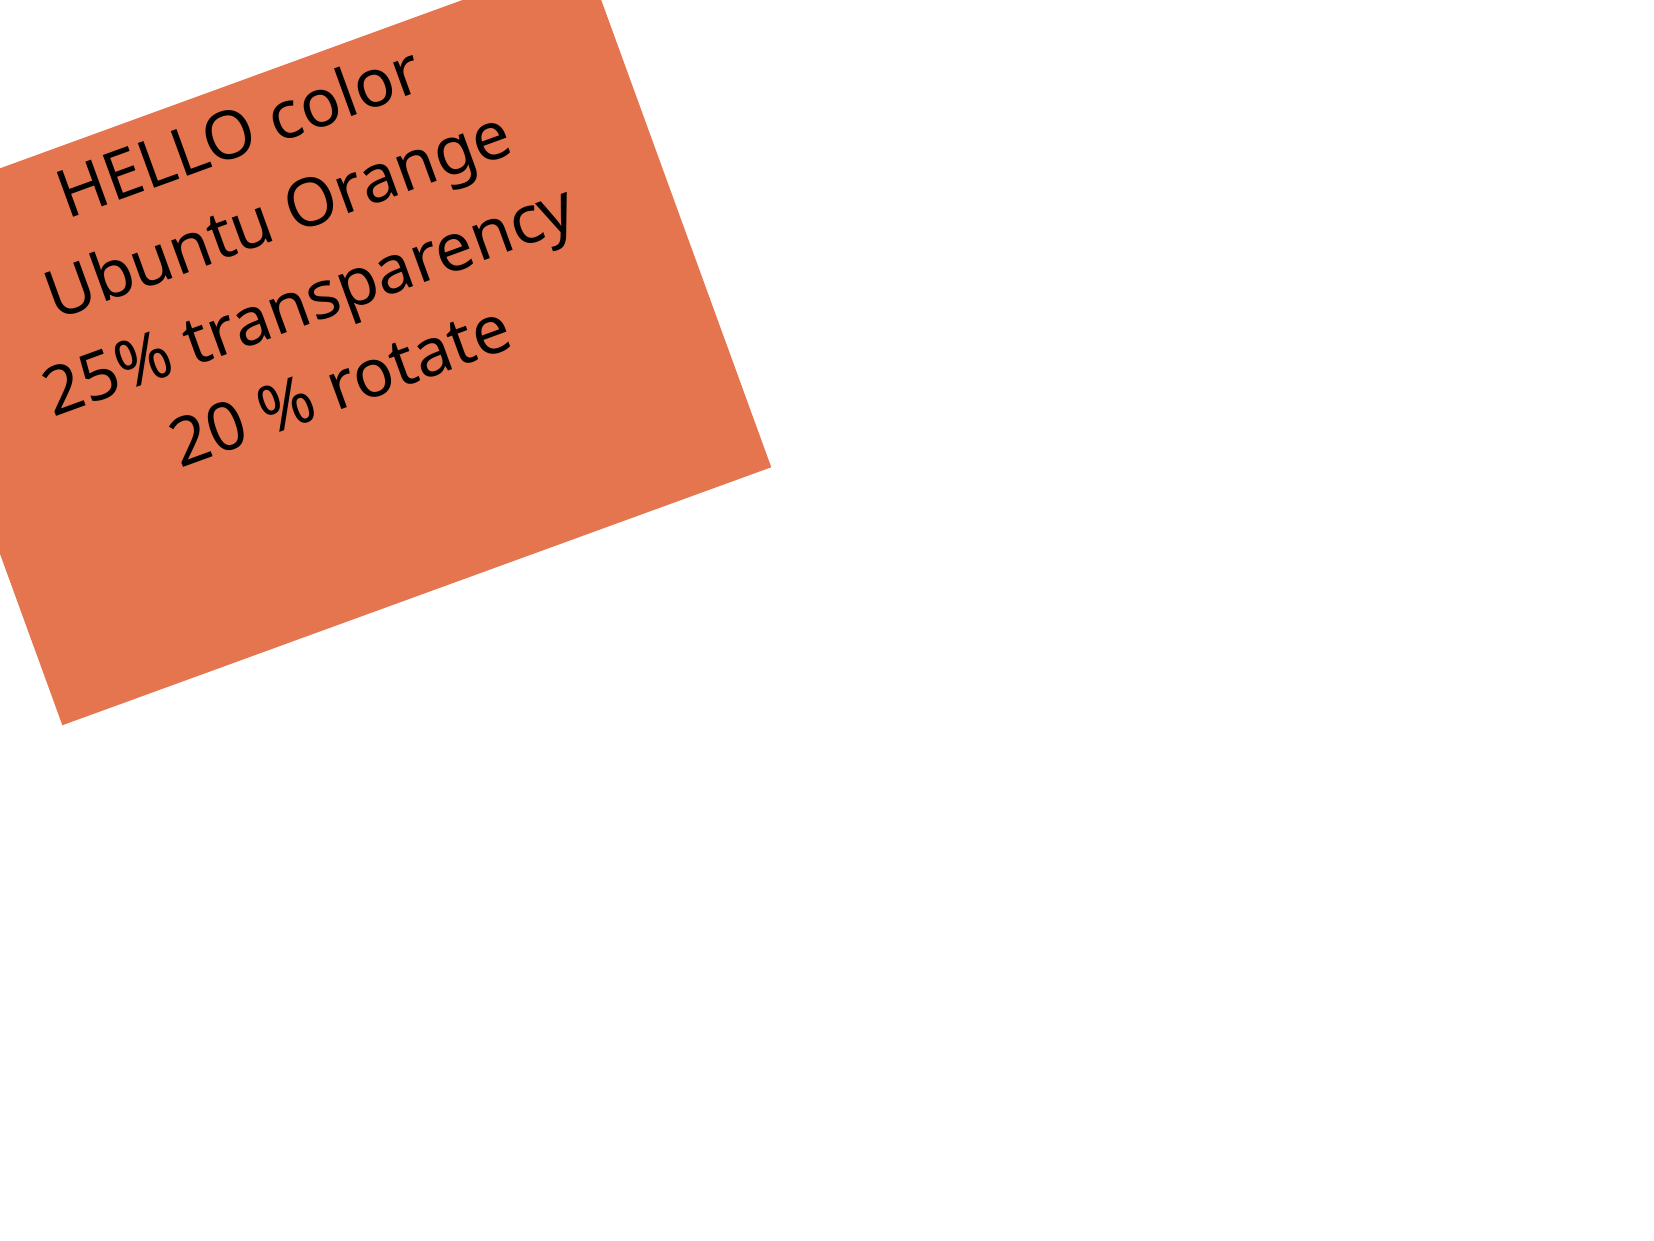

#
HELLO color
Ubuntu Orange
25% transparency
20 % rotate